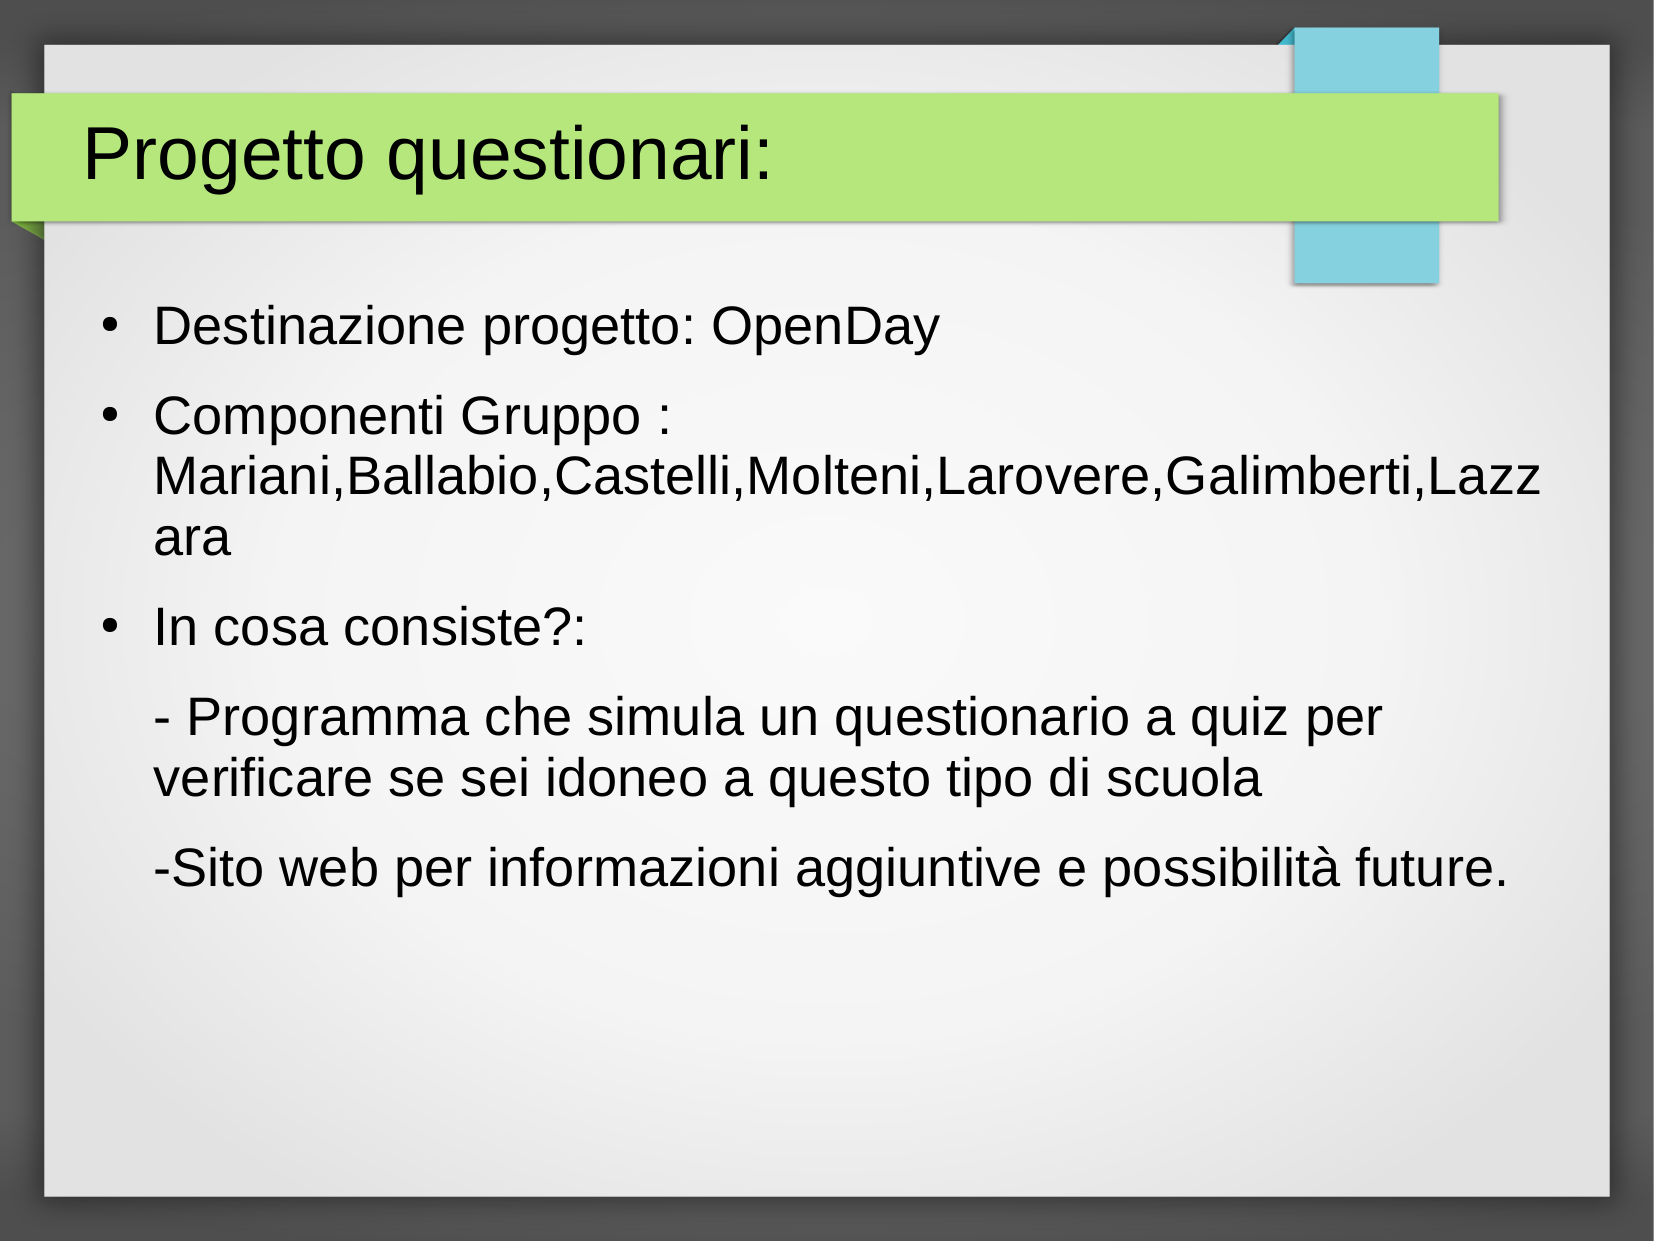

# Progetto questionari:
Destinazione progetto: OpenDay
Componenti Gruppo : Mariani,Ballabio,Castelli,Molteni,Larovere,Galimberti,Lazzara
In cosa consiste?:
- Programma che simula un questionario a quiz per verificare se sei idoneo a questo tipo di scuola
-Sito web per informazioni aggiuntive e possibilità future.